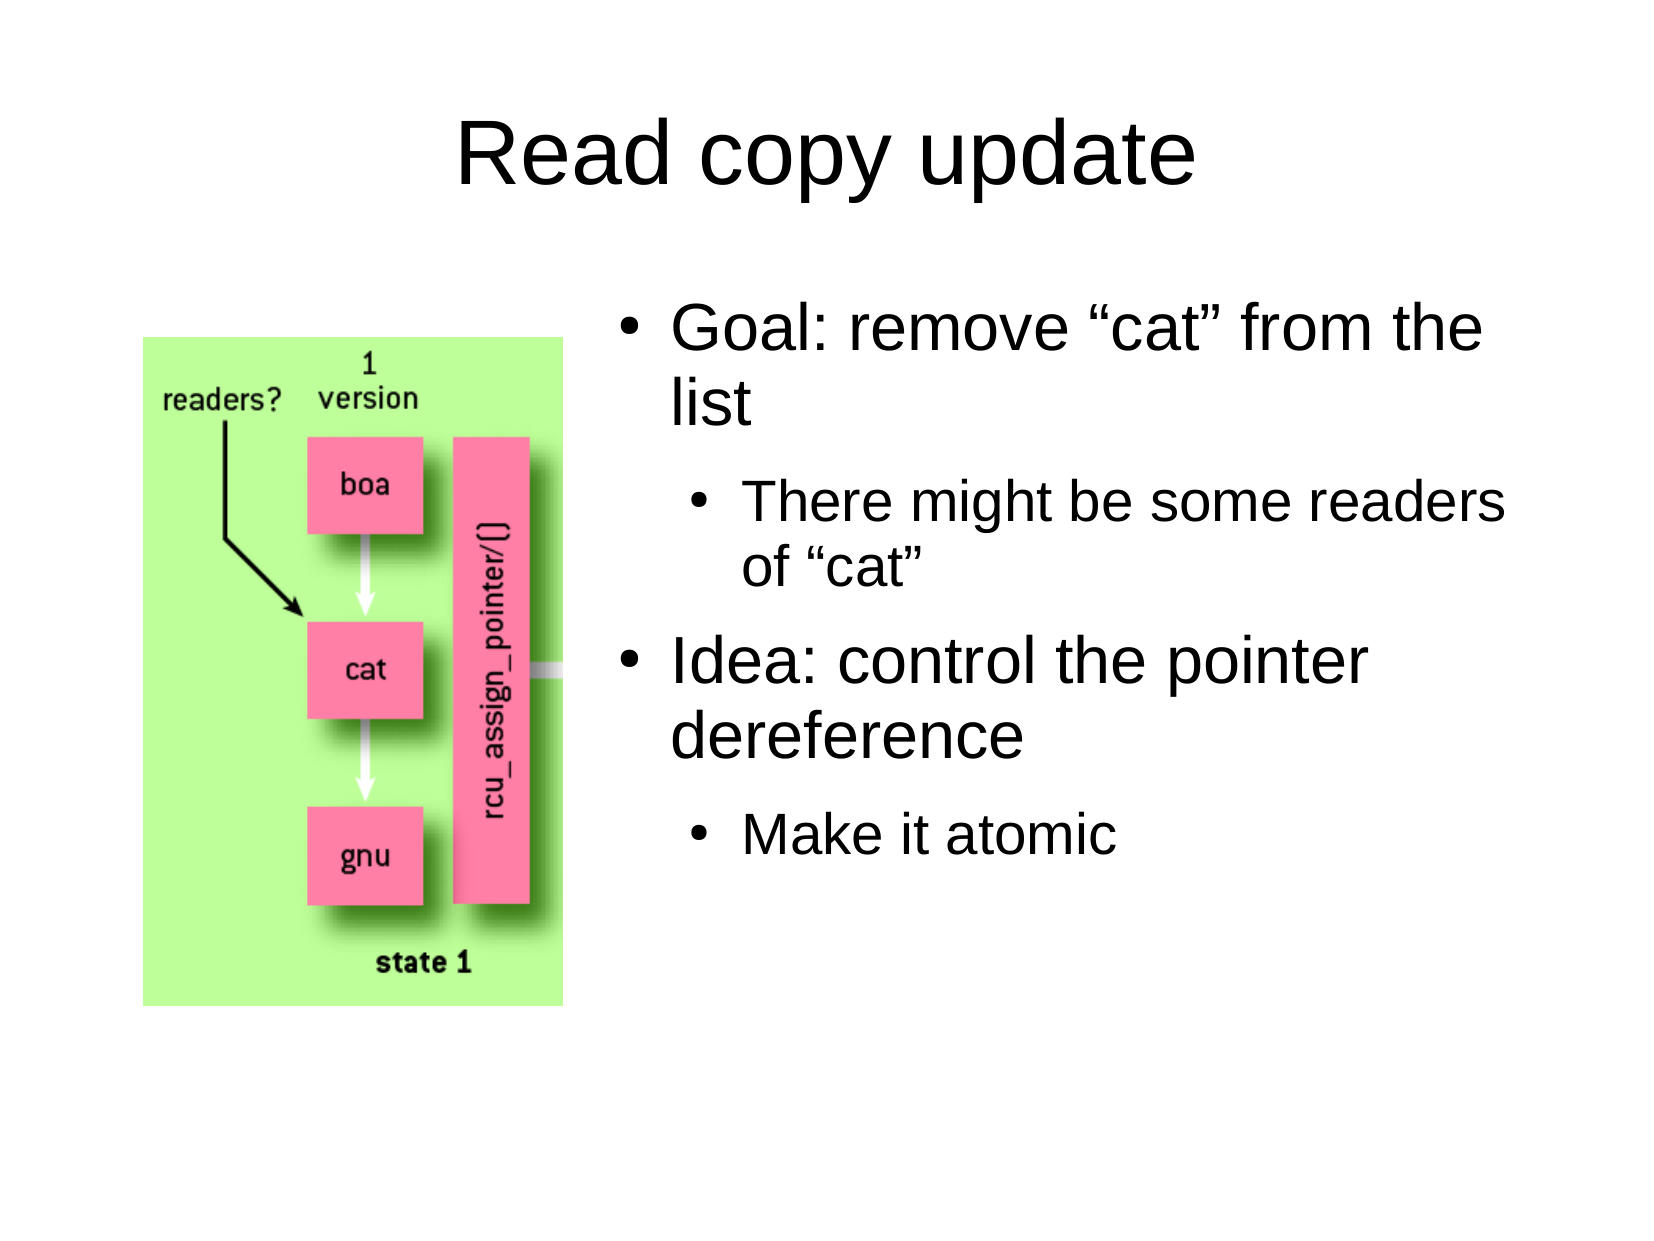

# Read copy update
Goal: remove “cat” from the list
There might be some readers of “cat”
Idea: control the pointer dereference
Make it atomic